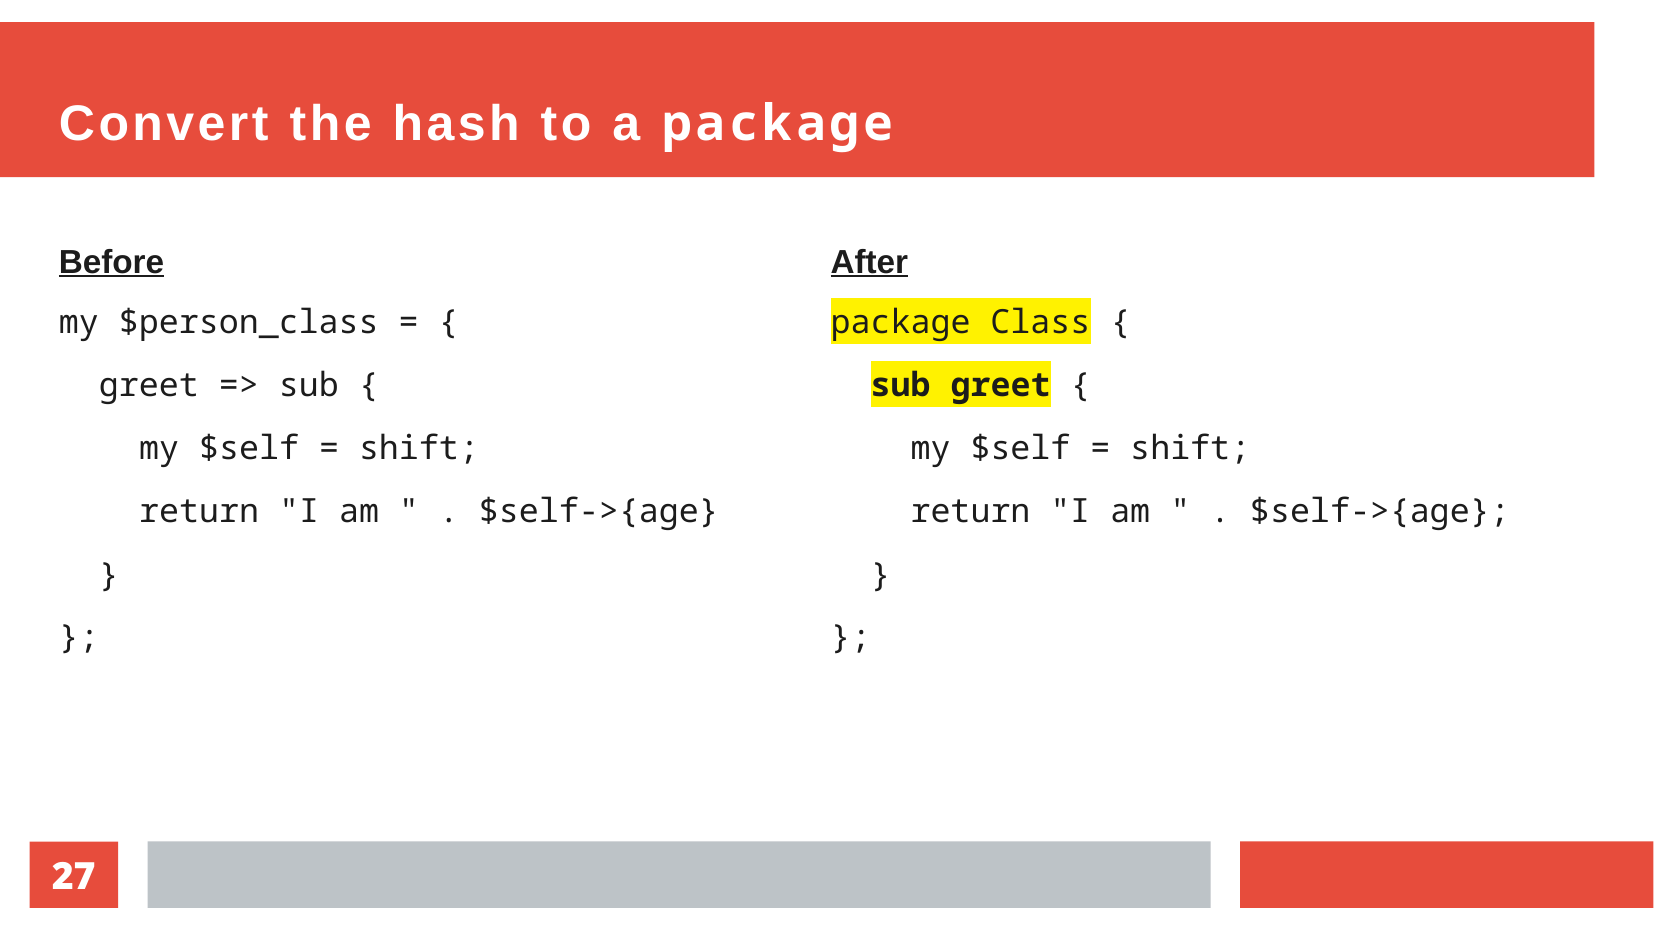

# Convert the hash to a package
Before
my $person_class = {
 greet => sub {
 my $self = shift;
 return "I am " . $self->{age}
 }
};
After
package Class {
 sub greet {
 my $self = shift;
 return "I am " . $self->{age};
 }
};
27